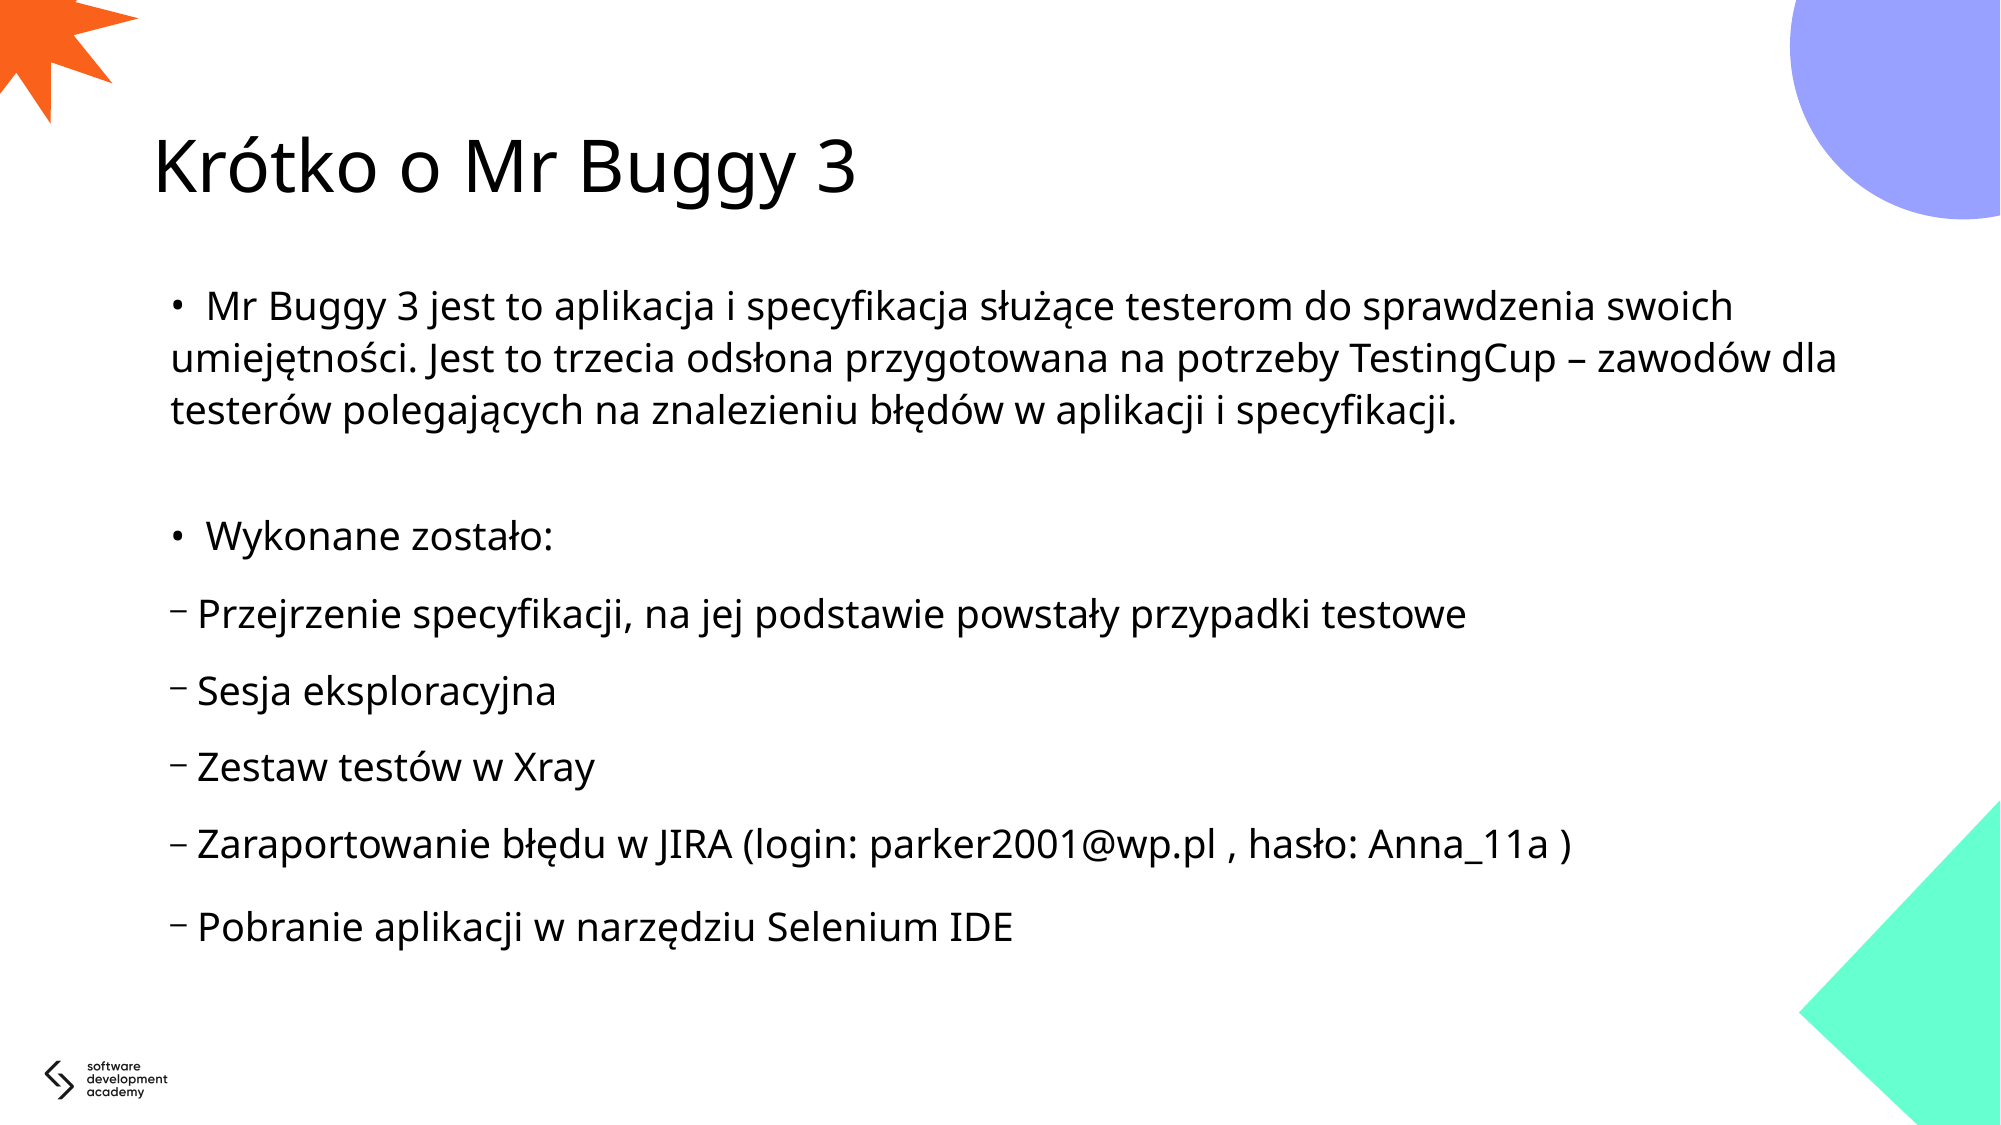

# Krótko o Mr Buggy 3
 Mr Buggy 3 jest to aplikacja i specyfikacja służące testerom do sprawdzenia swoich umiejętności. Jest to trzecia odsłona przygotowana na potrzeby TestingCup – zawodów dla testerów polegających na znalezieniu błędów w aplikacji i specyfikacji.
 Wykonane zostało:
 Przejrzenie specyfikacji, na jej podstawie powstały przypadki testowe
 Sesja eksploracyjna
 Zestaw testów w Xray
 Zaraportowanie błędu w JIRA (login: parker2001@wp.pl , hasło: Anna_11a )
 Pobranie aplikacji w narzędziu Selenium IDE